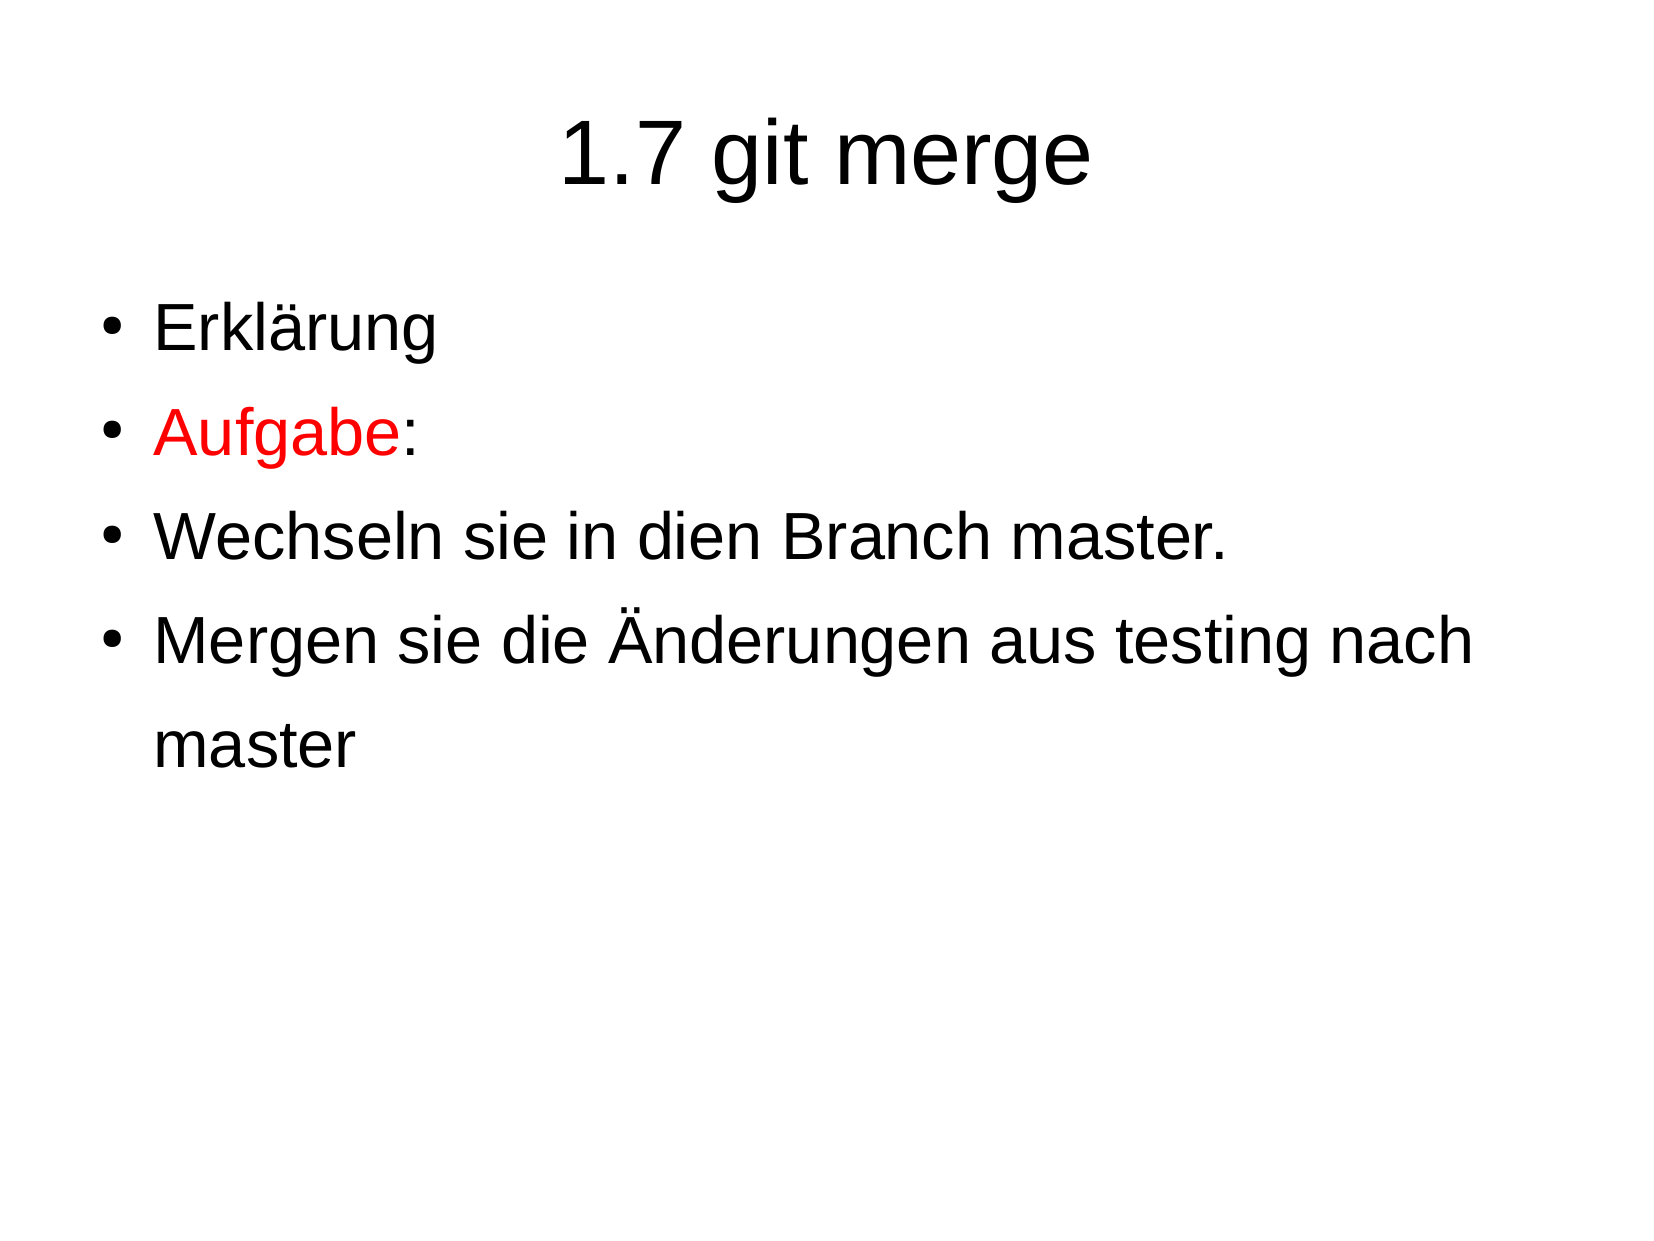

# 1.7 git merge
Erklärung
Aufgabe:
Wechseln sie in dien Branch master.
Mergen sie die Änderungen aus testing nach
master